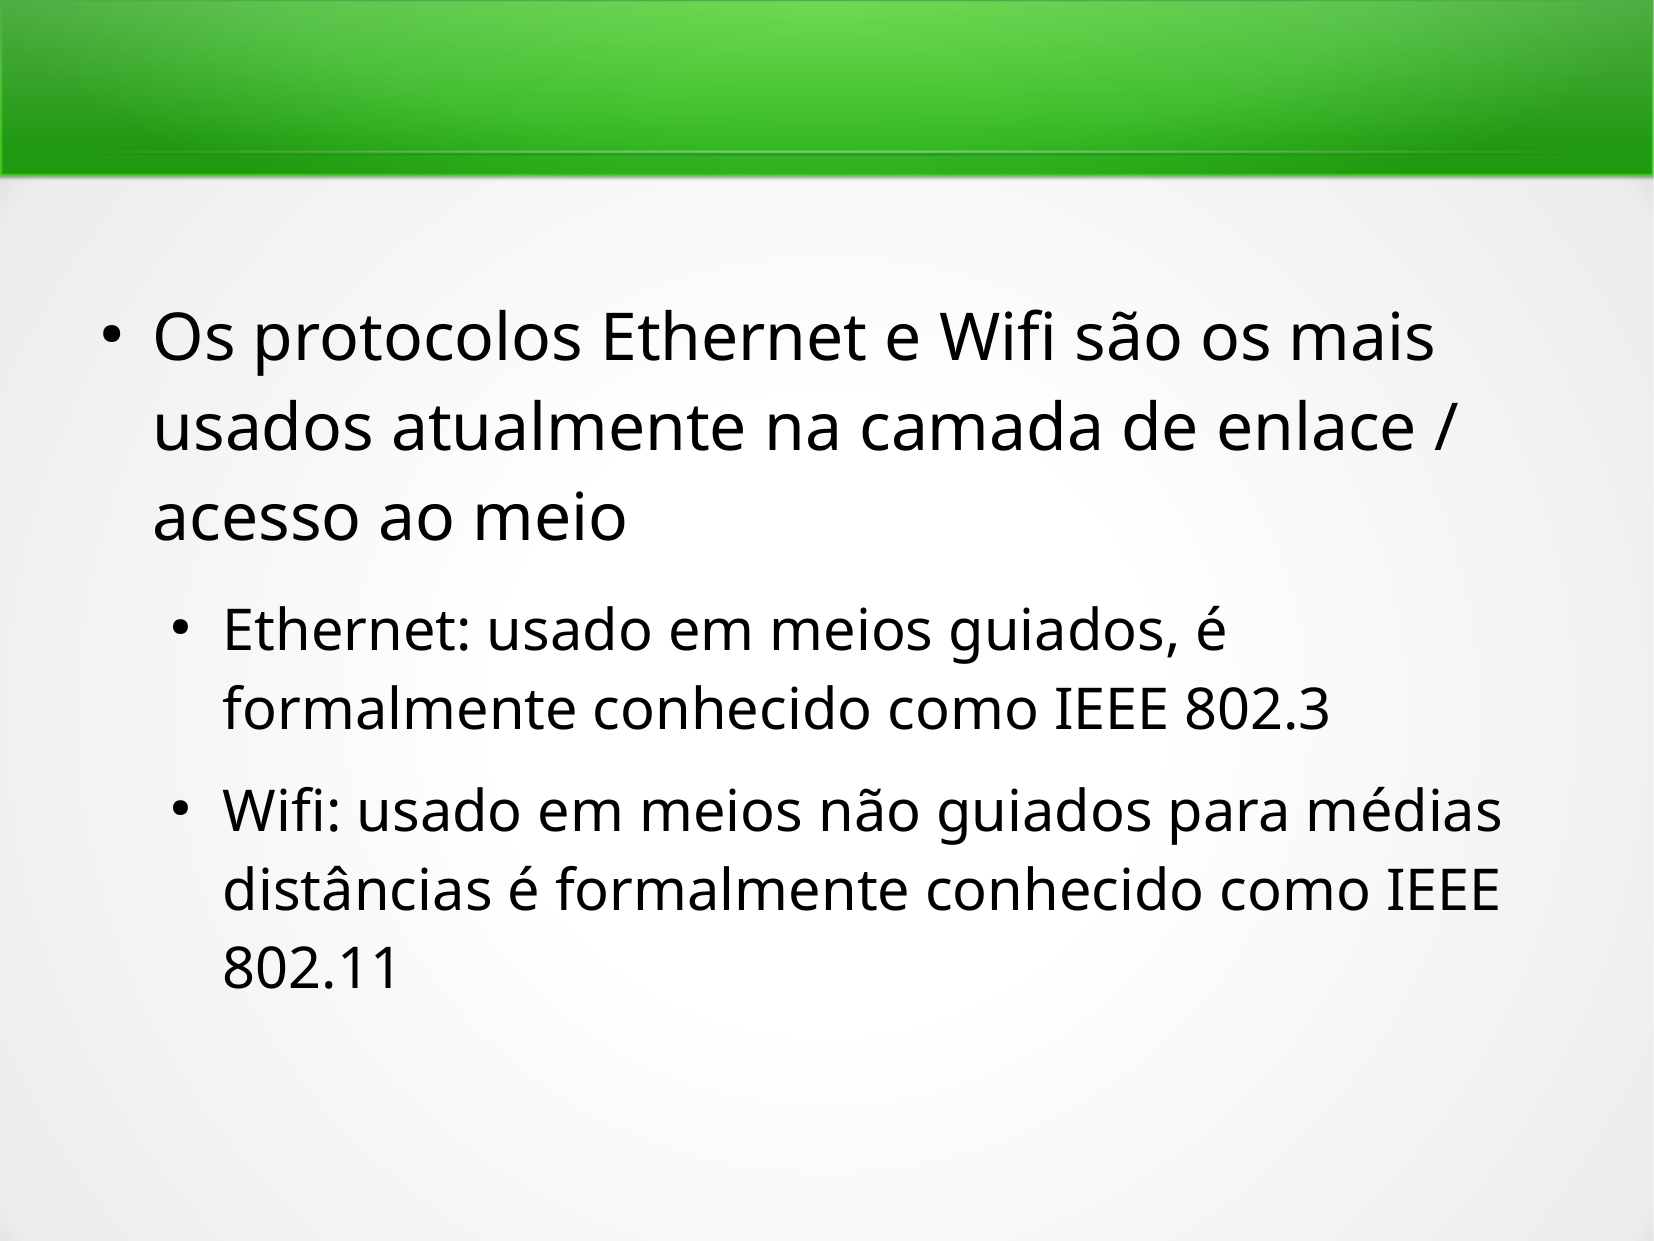

#
Os protocolos Ethernet e Wifi são os mais usados atualmente na camada de enlace / acesso ao meio
Ethernet: usado em meios guiados, é formalmente conhecido como IEEE 802.3
Wifi: usado em meios não guiados para médias distâncias é formalmente conhecido como IEEE 802.11